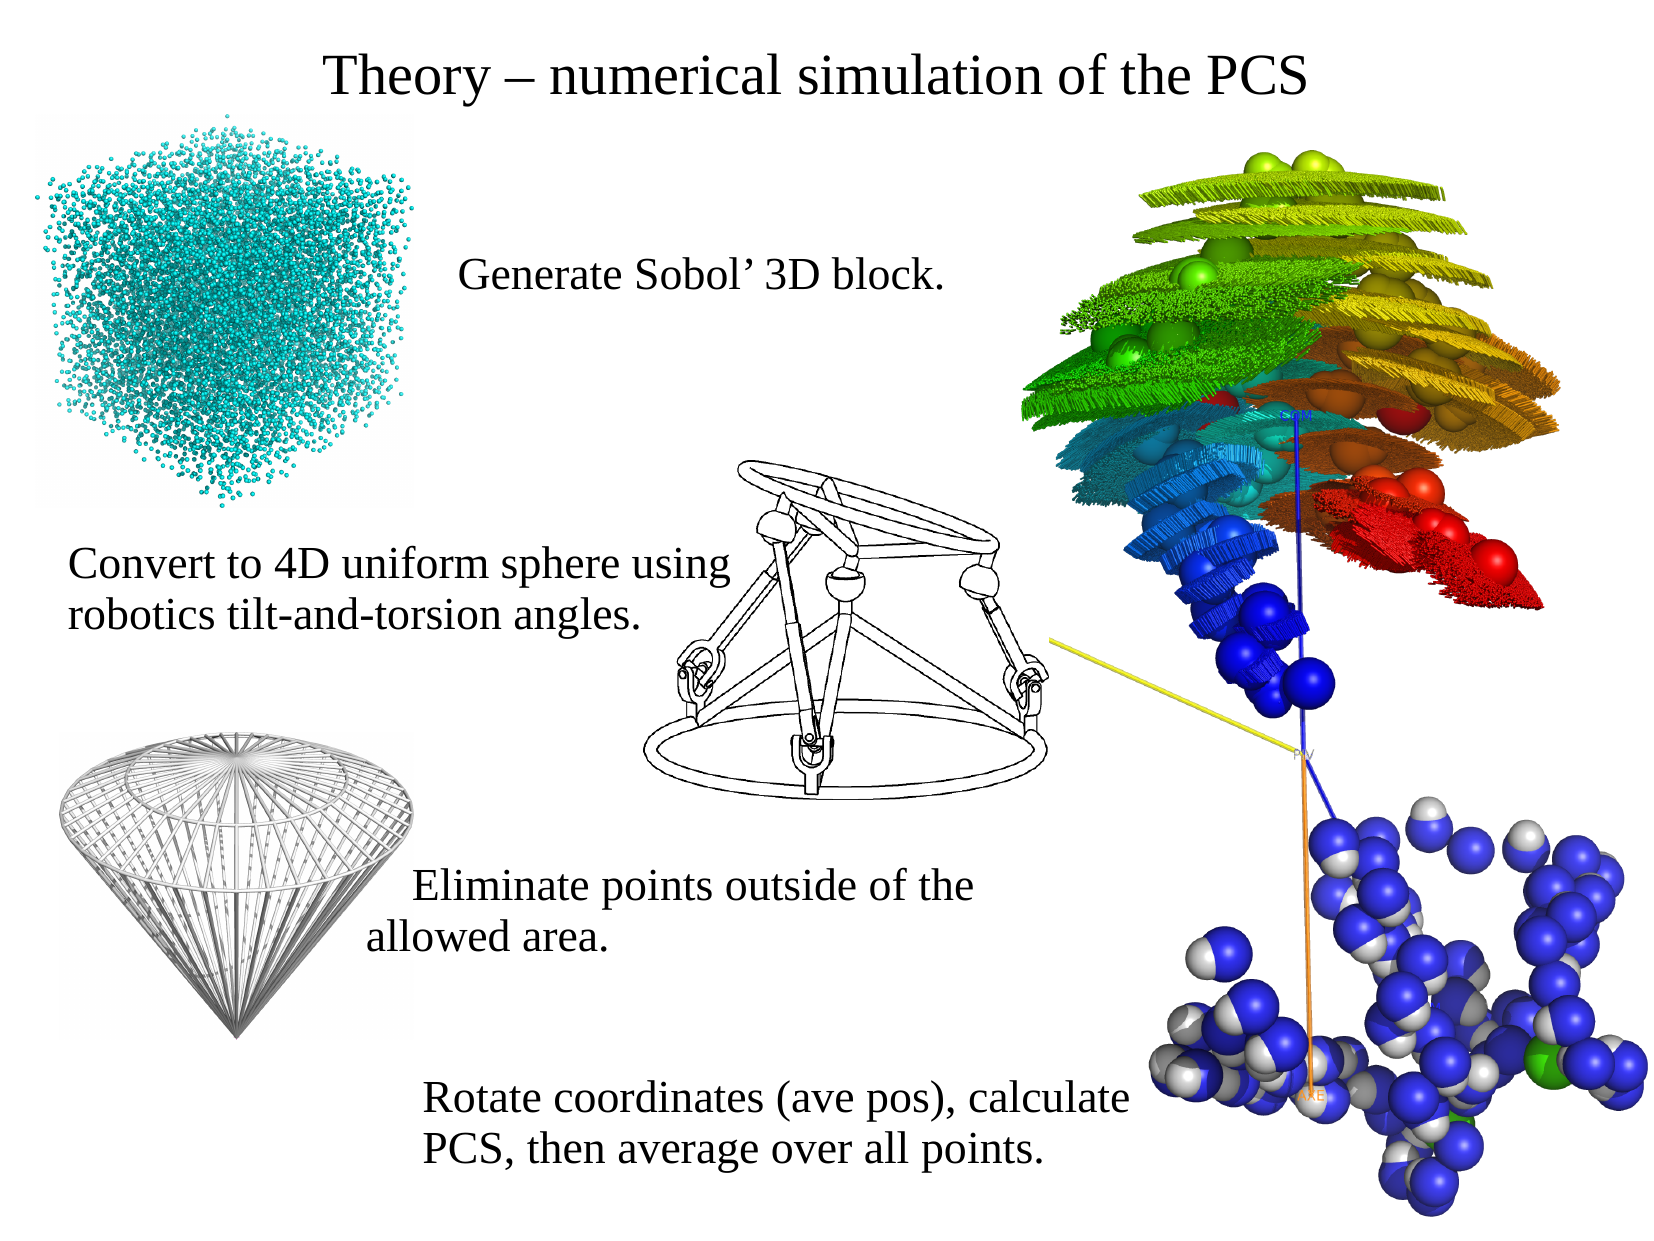

Theory – numerical simulation of the PCS
Generate Sobol’ 3D block.
Convert to 4D uniform sphere using
robotics tilt-and-torsion angles.
 Eliminate points outside of the
allowed area.
Rotate coordinates (ave pos), calculate PCS, then average over all points.